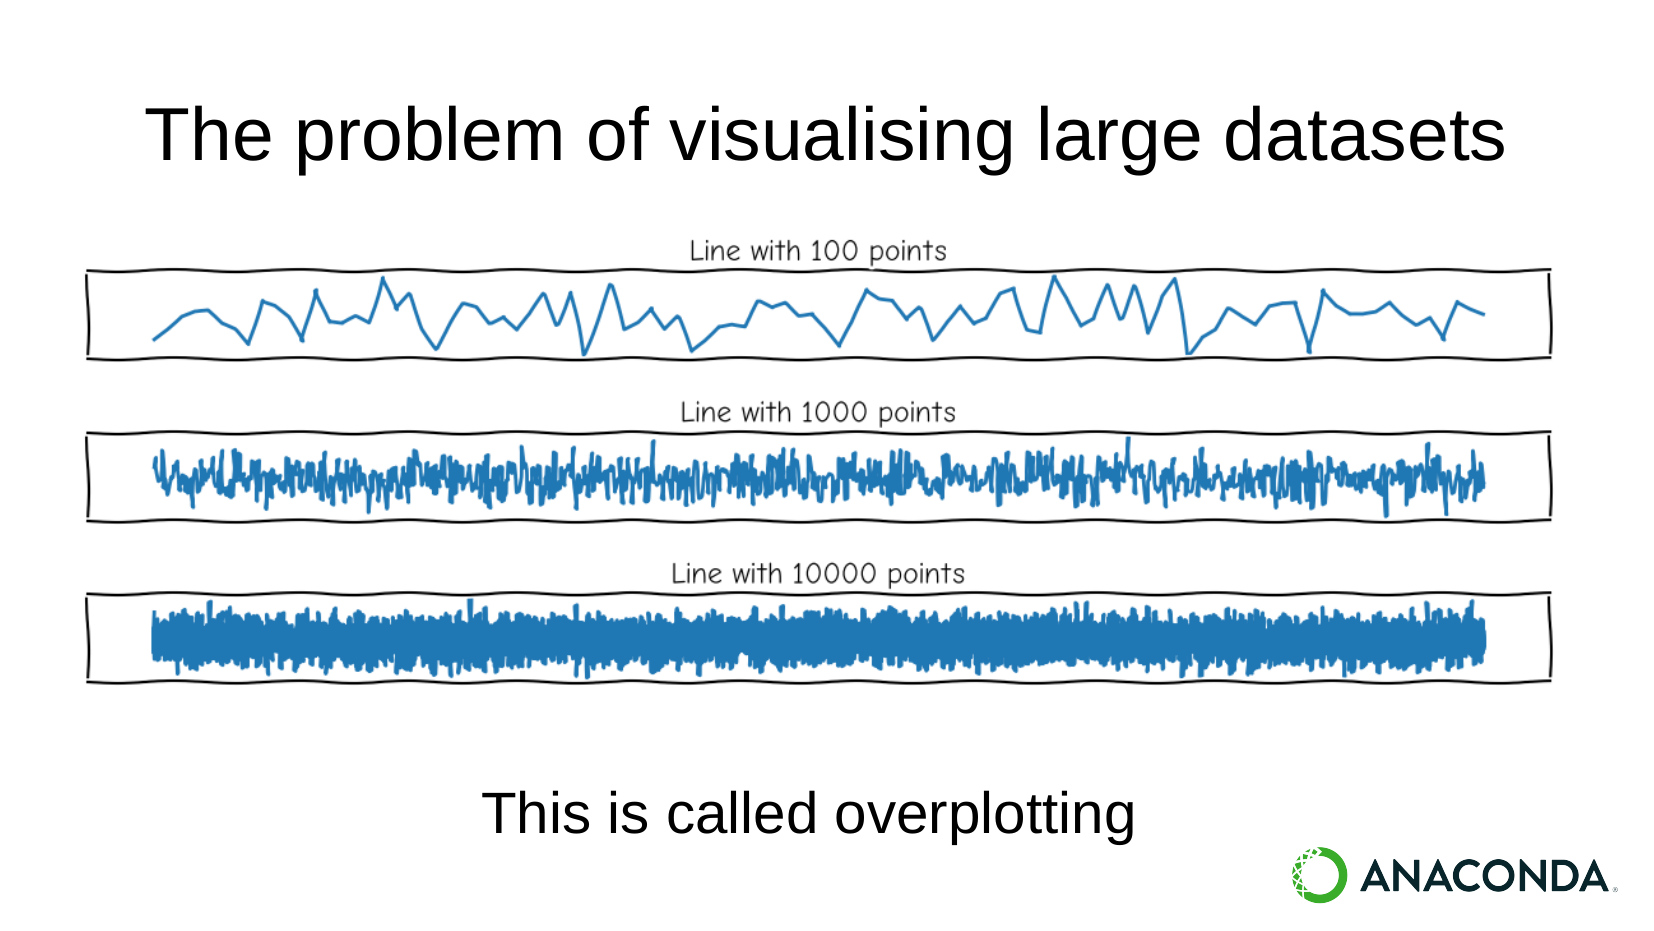

# The problem of visualising large datasets
This is called overplotting